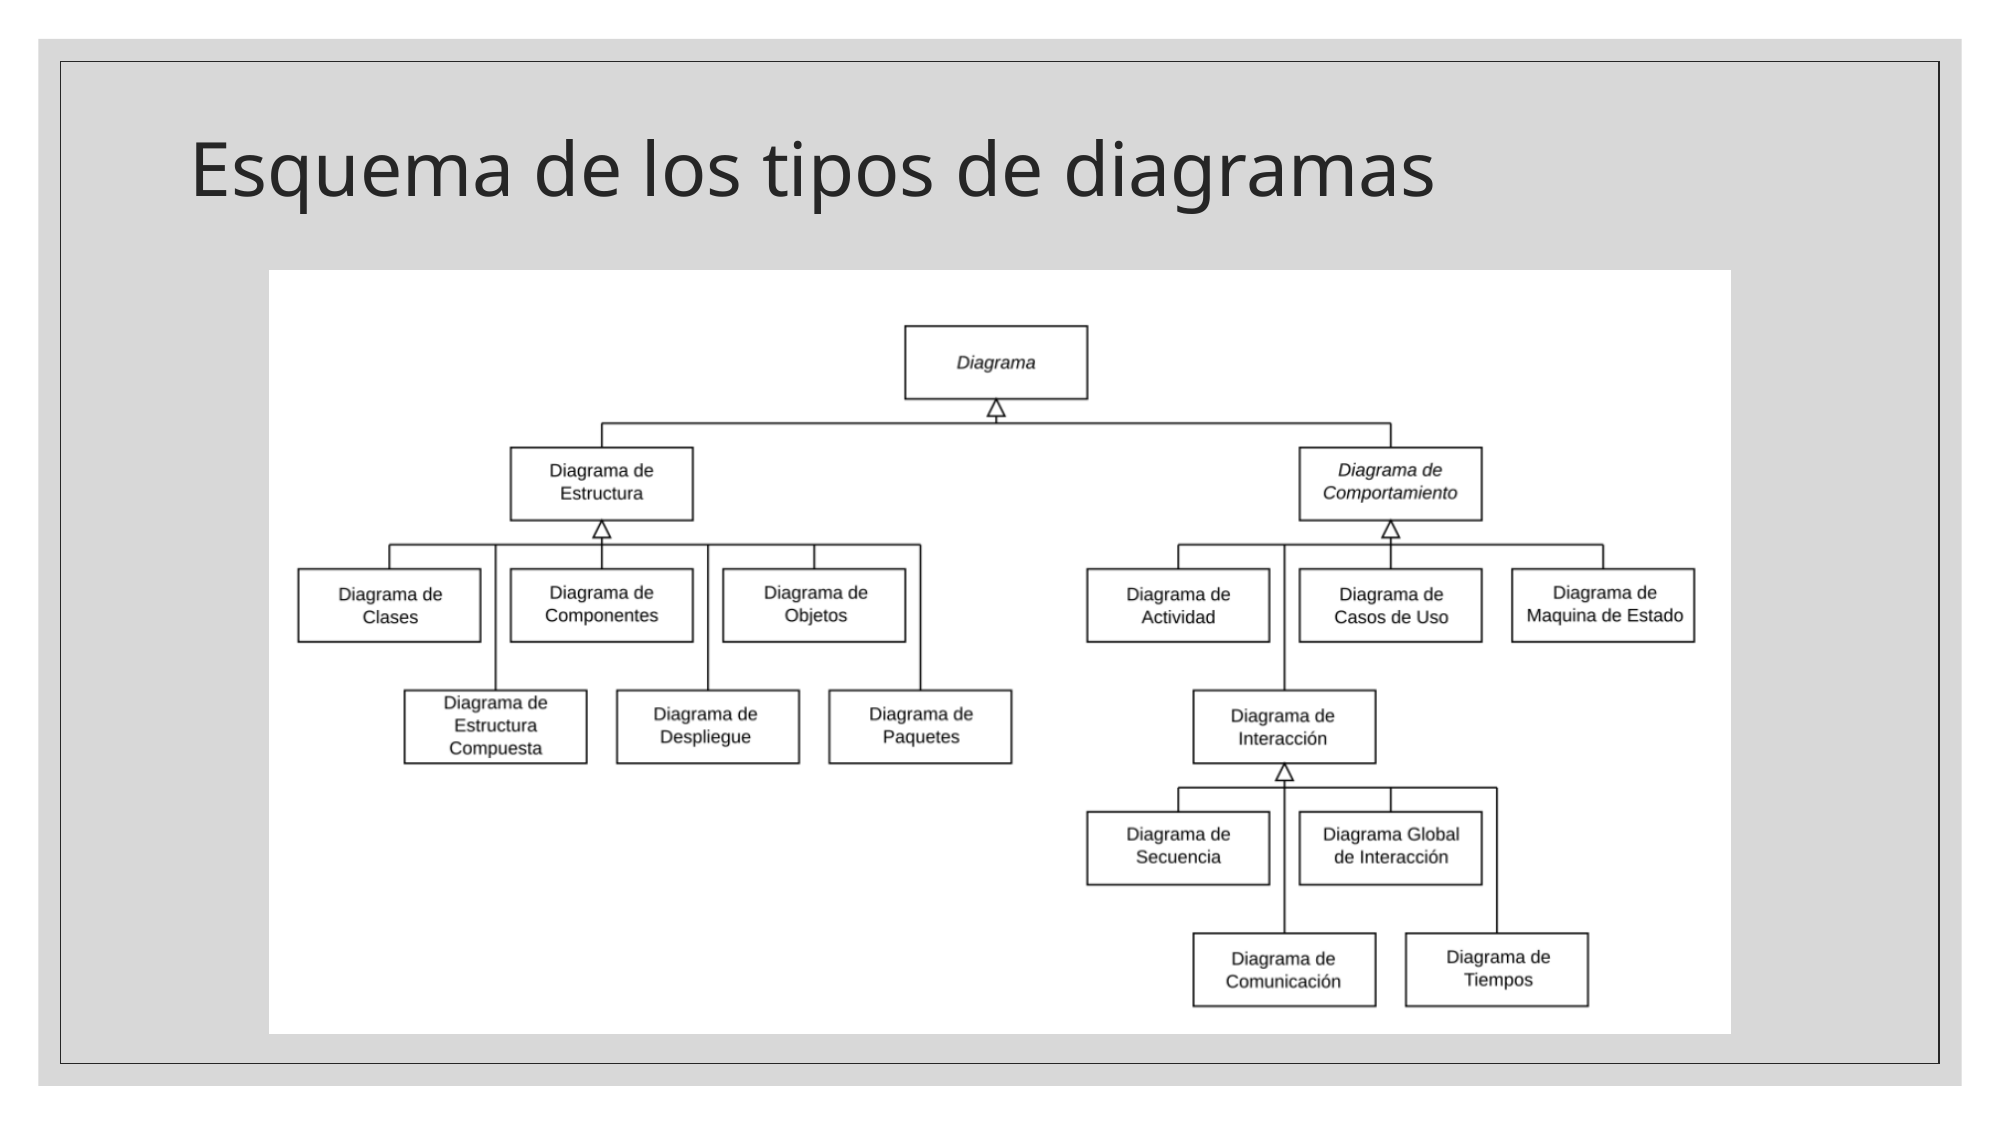

# Esquema de los tipos de diagramas